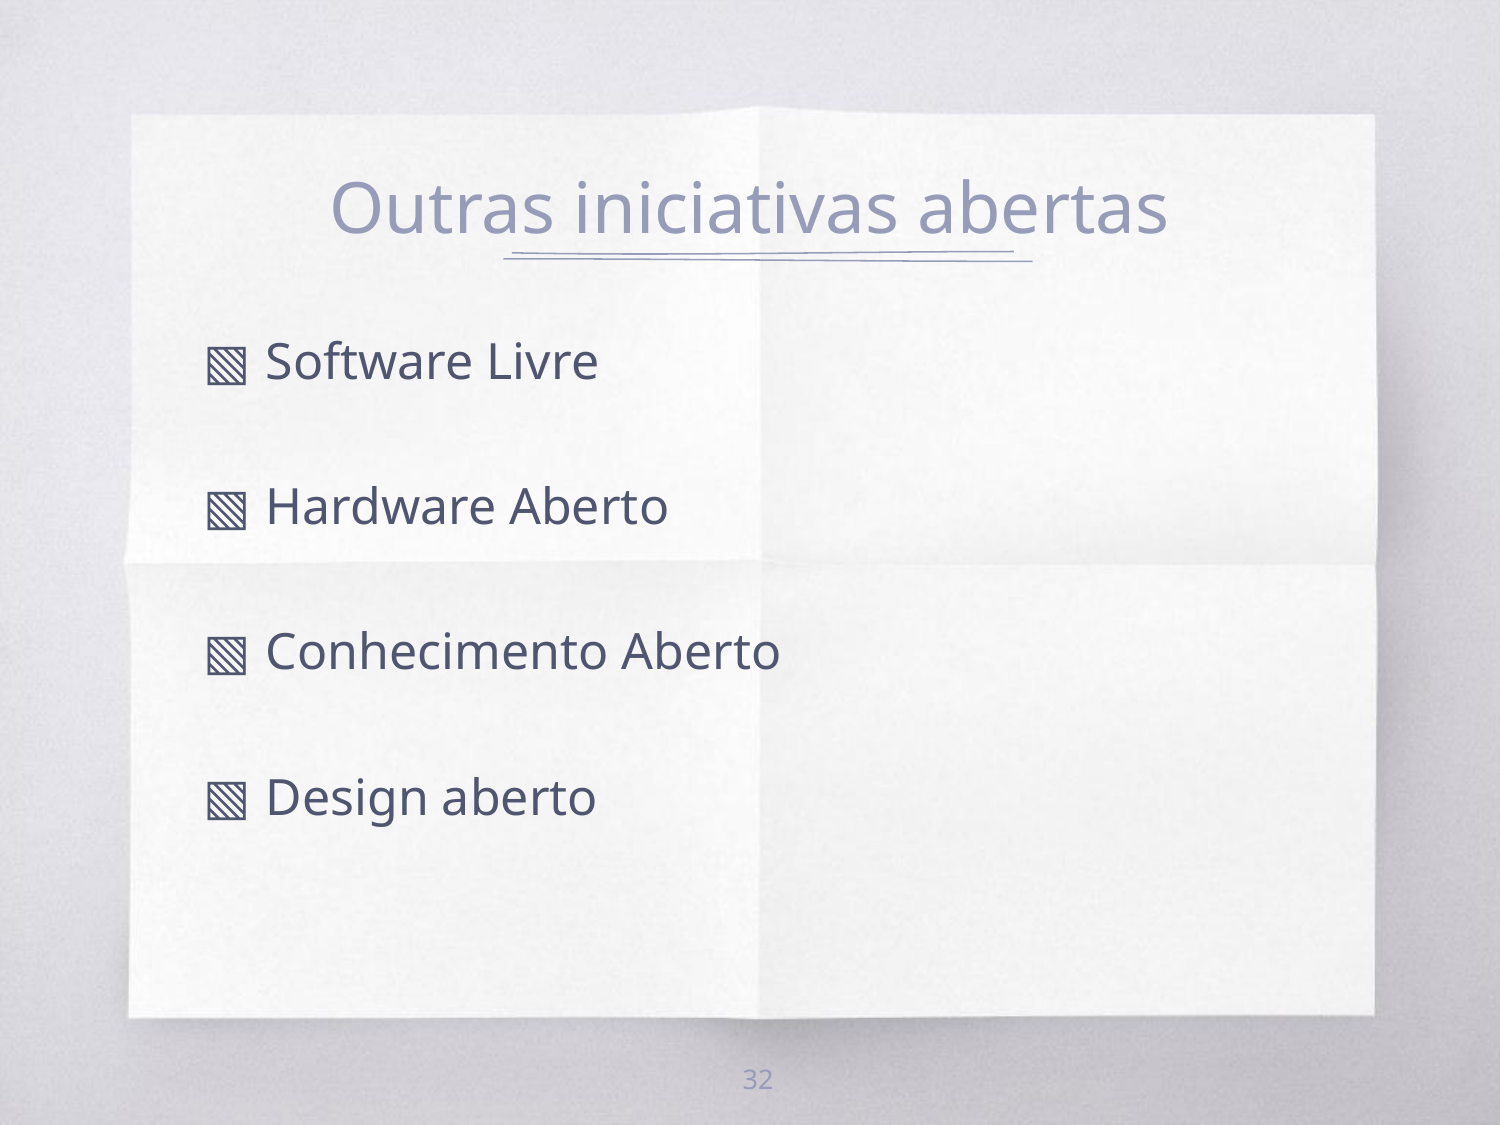

# Outras iniciativas abertas
Software Livre
Hardware Aberto
Conhecimento Aberto
Design aberto